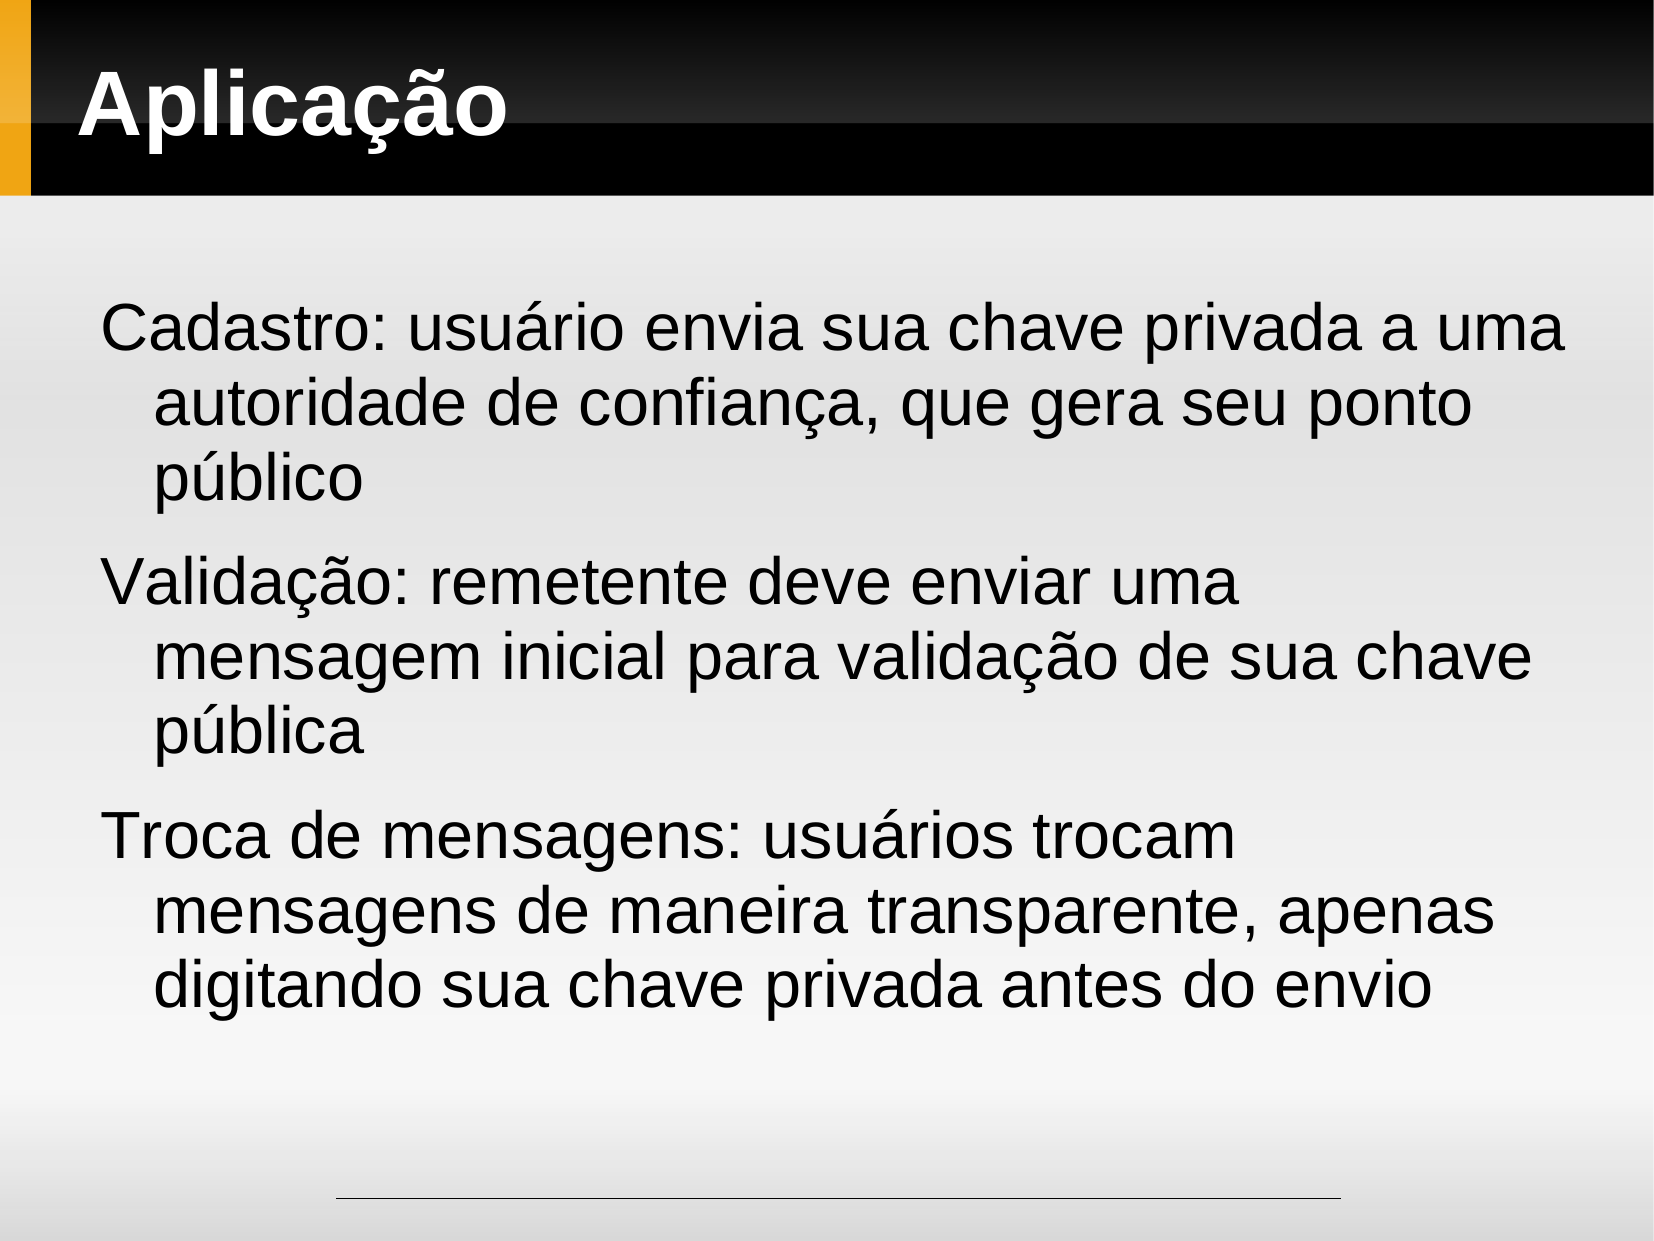

# Aplicação
Cadastro: usuário envia sua chave privada a uma autoridade de confiança, que gera seu ponto público
Validação: remetente deve enviar uma mensagem inicial para validação de sua chave pública
Troca de mensagens: usuários trocam mensagens de maneira transparente, apenas digitando sua chave privada antes do envio